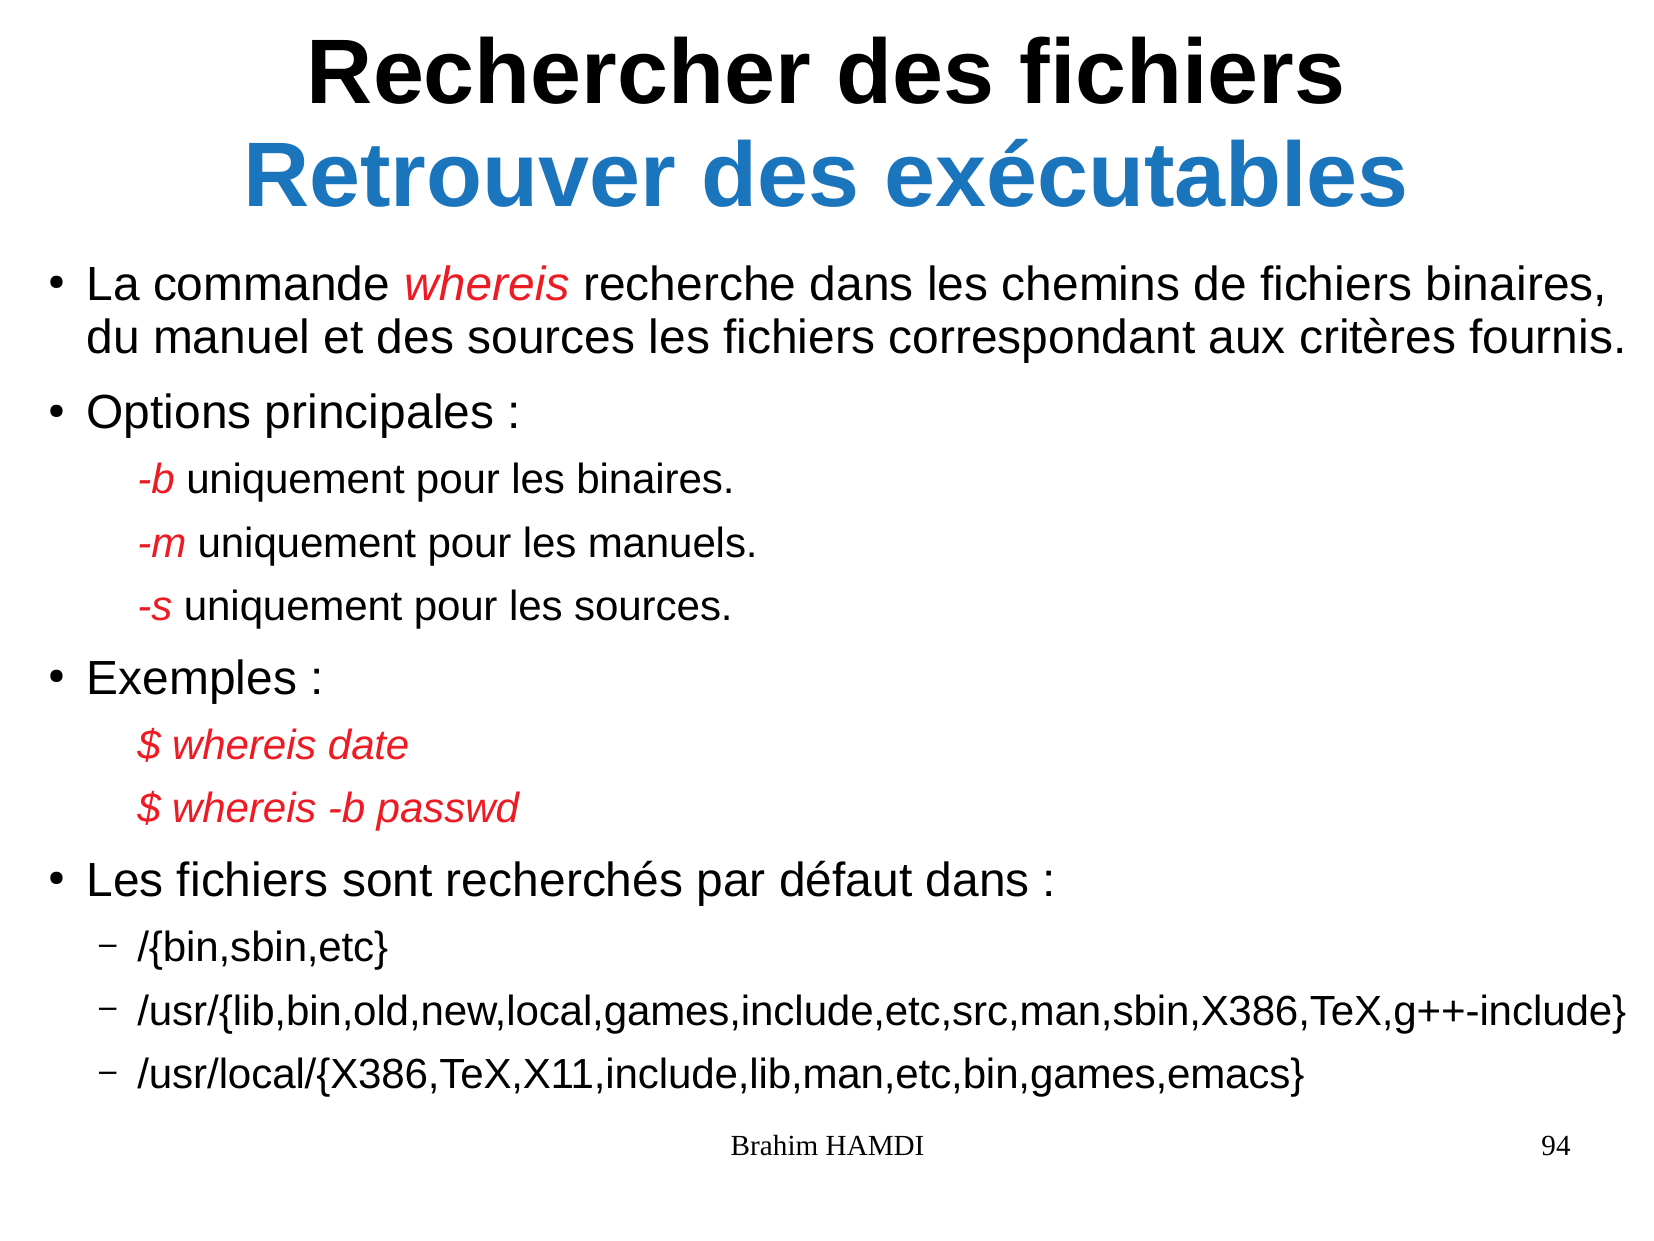

# Rechercher des fichiers Retrouver des exécutables
La commande whereis recherche dans les chemins de fichiers binaires, du manuel et des sources les fichiers correspondant aux critères fournis.
Options principales :
-b uniquement pour les binaires.
-m uniquement pour les manuels.
-s uniquement pour les sources.
Exemples :
$ whereis date
$ whereis -b passwd
Les fichiers sont recherchés par défaut dans :
/{bin,sbin,etc}
/usr/{lib,bin,old,new,local,games,include,etc,src,man,sbin,X386,TeX,g++-include}
/usr/local/{X386,TeX,X11,include,lib,man,etc,bin,games,emacs}
Brahim HAMDI
94